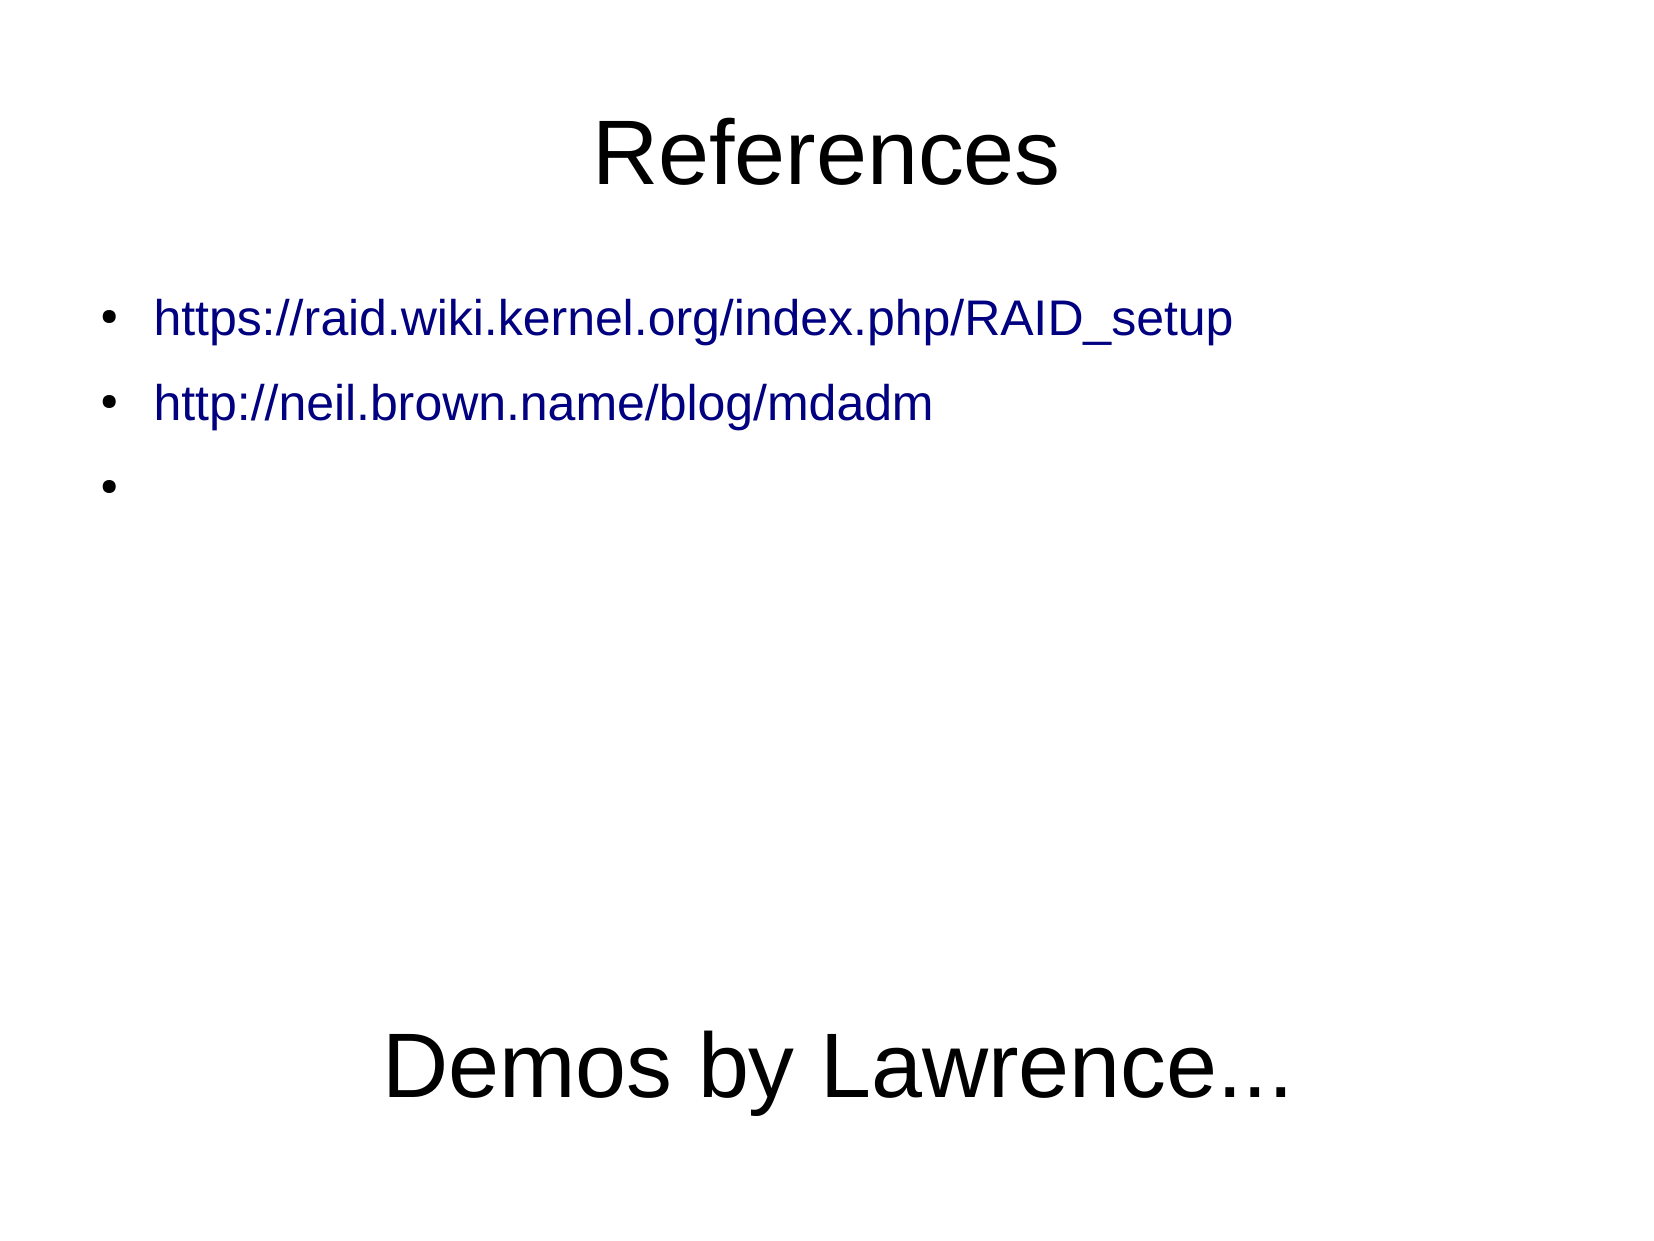

# References
https://raid.wiki.kernel.org/index.php/RAID_setup
http://neil.brown.name/blog/mdadm
Demos by Lawrence...